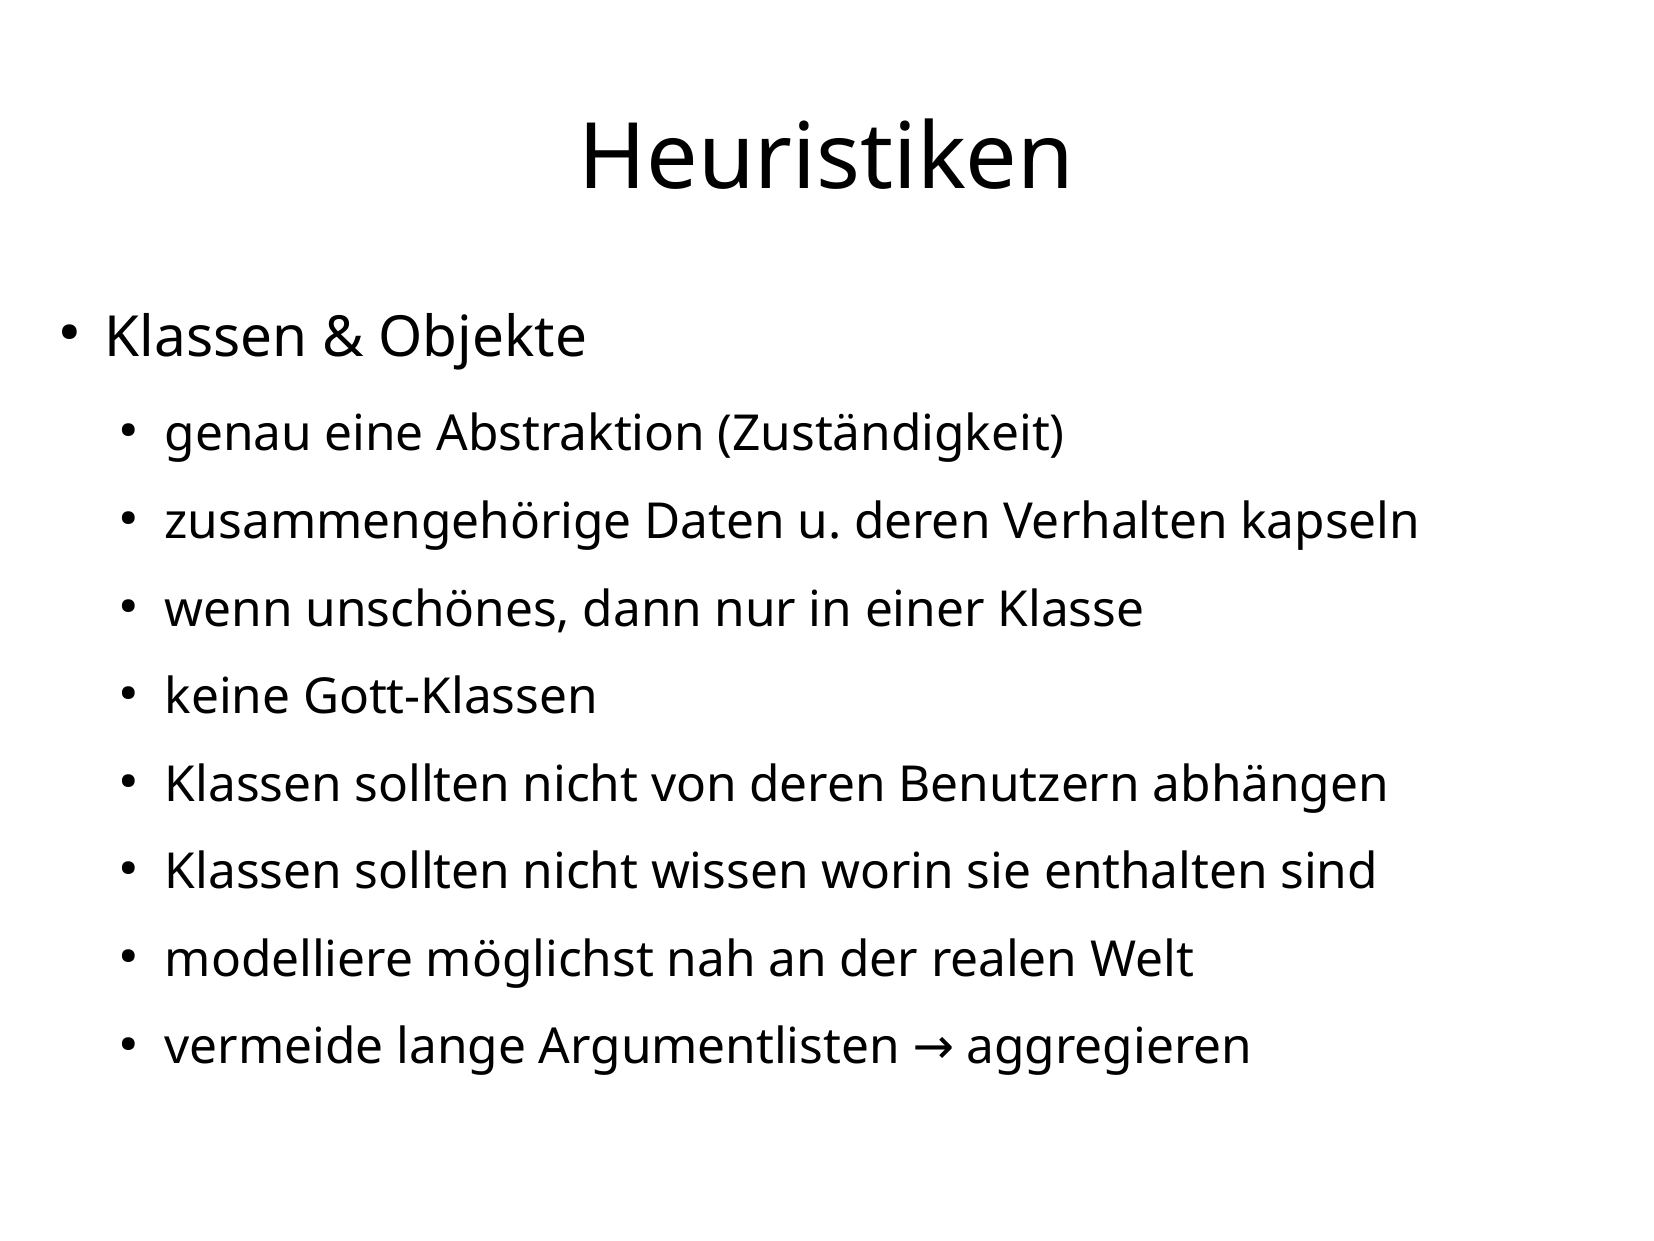

# Heuristiken
Klassen & Objekte
genau eine Abstraktion (Zuständigkeit)
zusammengehörige Daten u. deren Verhalten kapseln
wenn unschönes, dann nur in einer Klasse
keine Gott-Klassen
Klassen sollten nicht von deren Benutzern abhängen
Klassen sollten nicht wissen worin sie enthalten sind
modelliere möglichst nah an der realen Welt
vermeide lange Argumentlisten → aggregieren